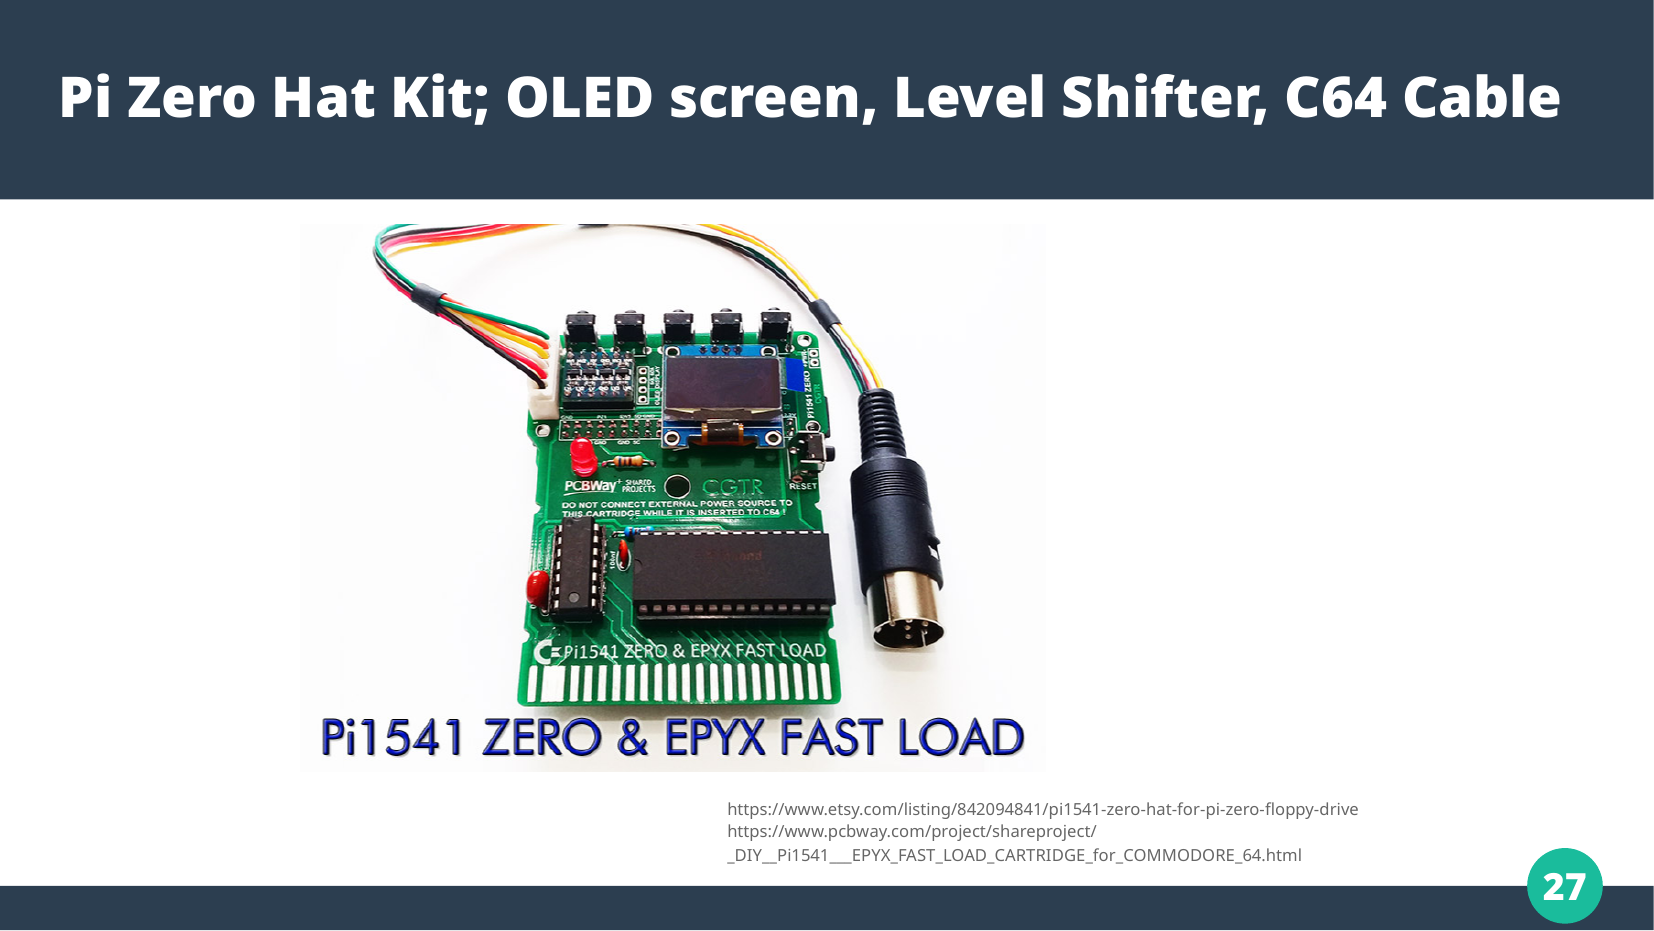

# Pi Zero Hat Kit; OLED screen, Level Shifter, C64 Cable
https://www.etsy.com/listing/842094841/pi1541-zero-hat-for-pi-zero-floppy-drive
https://www.pcbway.com/project/shareproject/_DIY__Pi1541___EPYX_FAST_LOAD_CARTRIDGE_for_COMMODORE_64.html